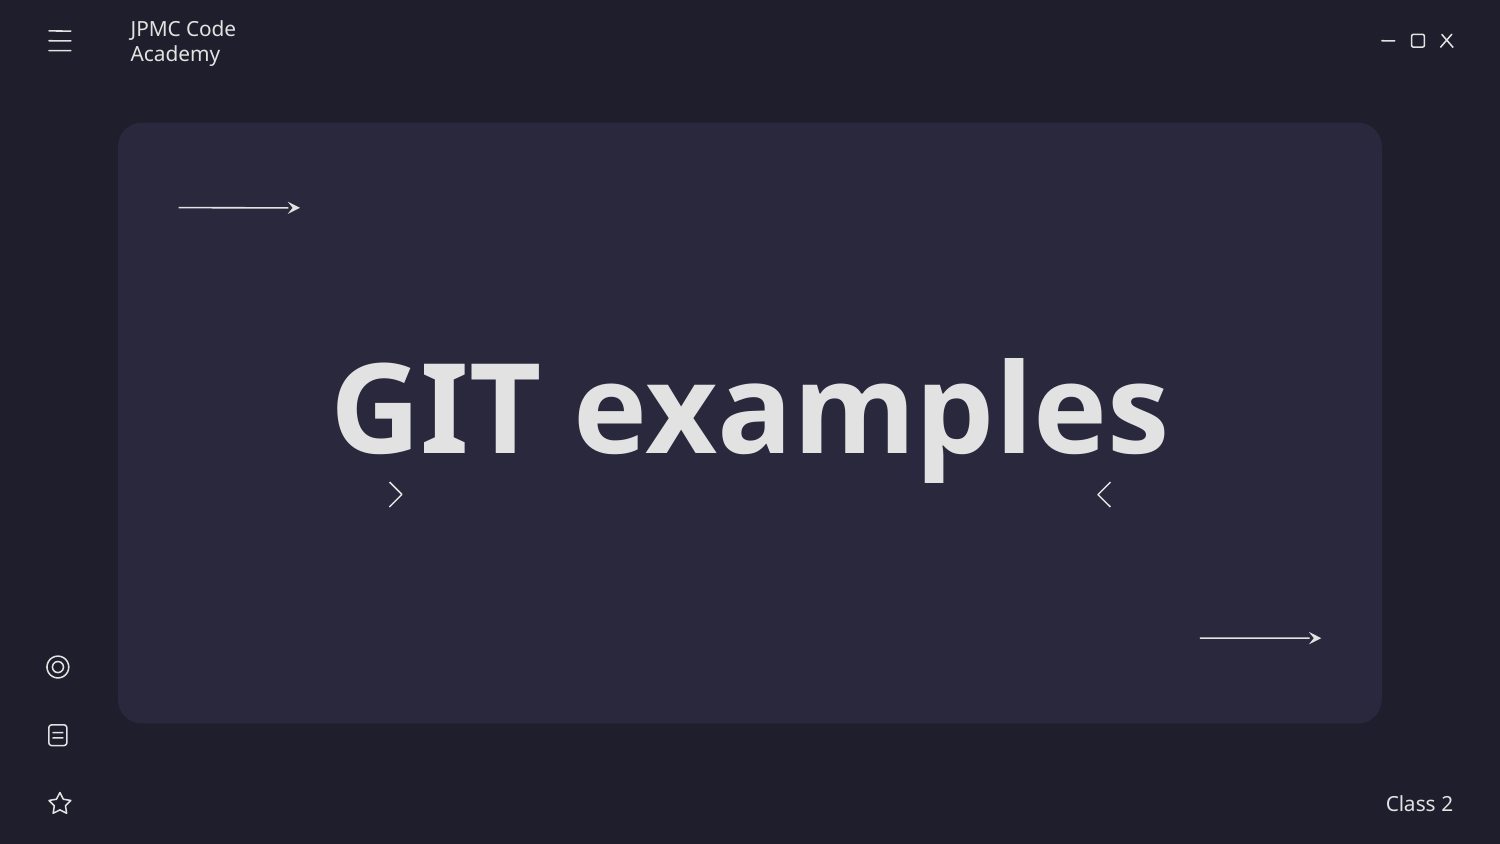

# JPMC Code Academy
GIT examples
Class 2